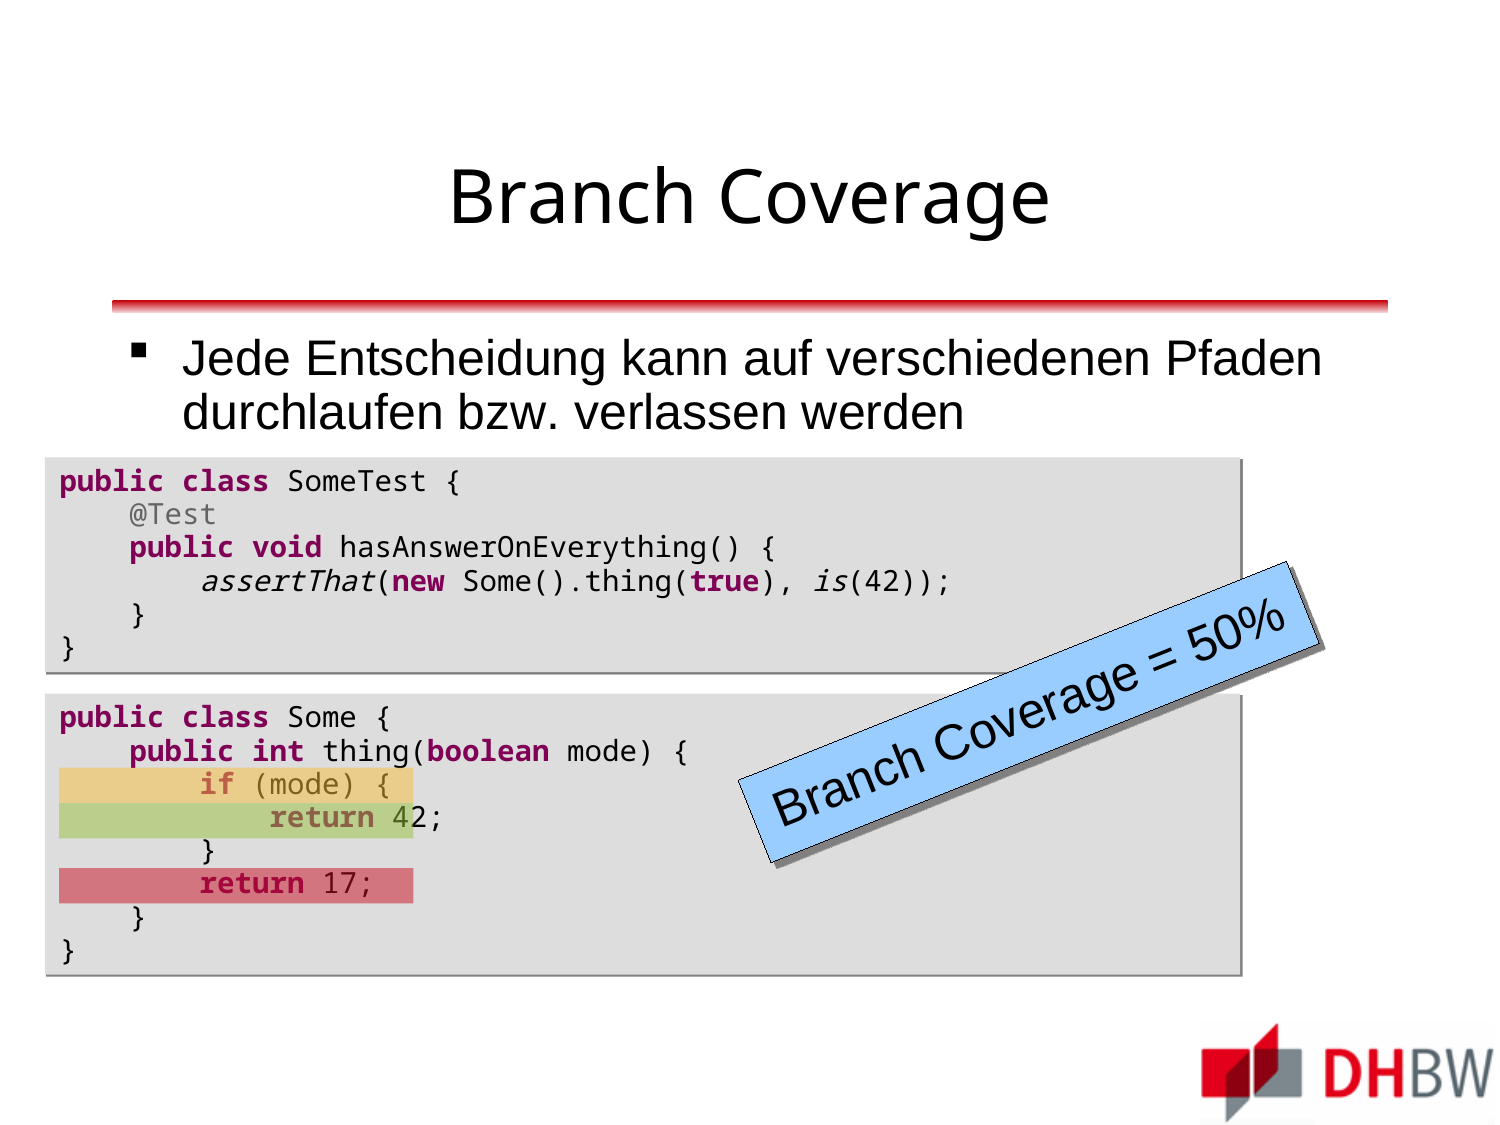

# Branch Coverage
Jede Entscheidung kann auf verschiedenen Pfaden durchlaufen bzw. verlassen werden
public class SomeTest {
 @Test
 public void hasAnswerOnEverything() {
 assertThat(new Some().thing(true), is(42));
 }
}
Branch Coverage = 50%
public class Some {
 public int thing(boolean mode) {
 if (mode) {
 return 42;
 }
 return 17;
 }
}